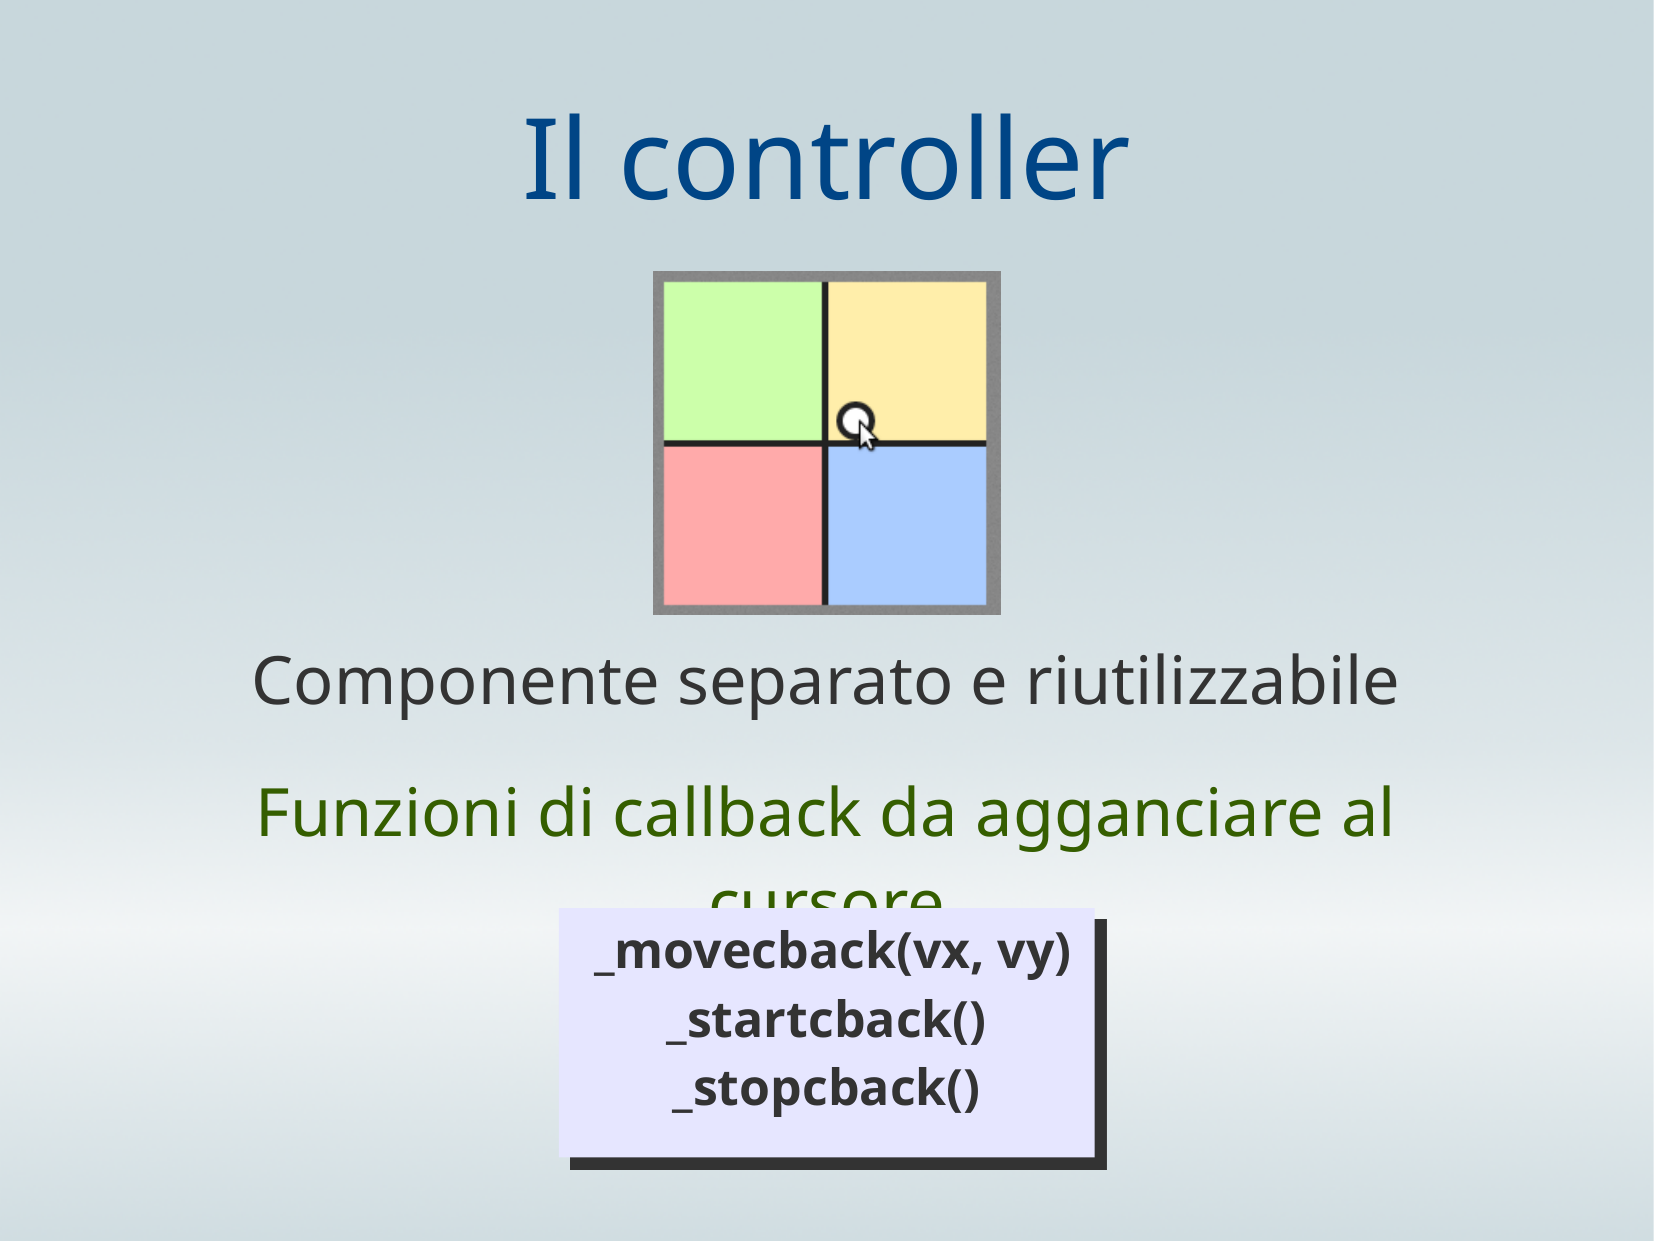

Il controller
Componente separato e riutilizzabile
Funzioni di callback da agganciare al cursore
 _movecback(vx, vy)
_startcback()
_stopcback()